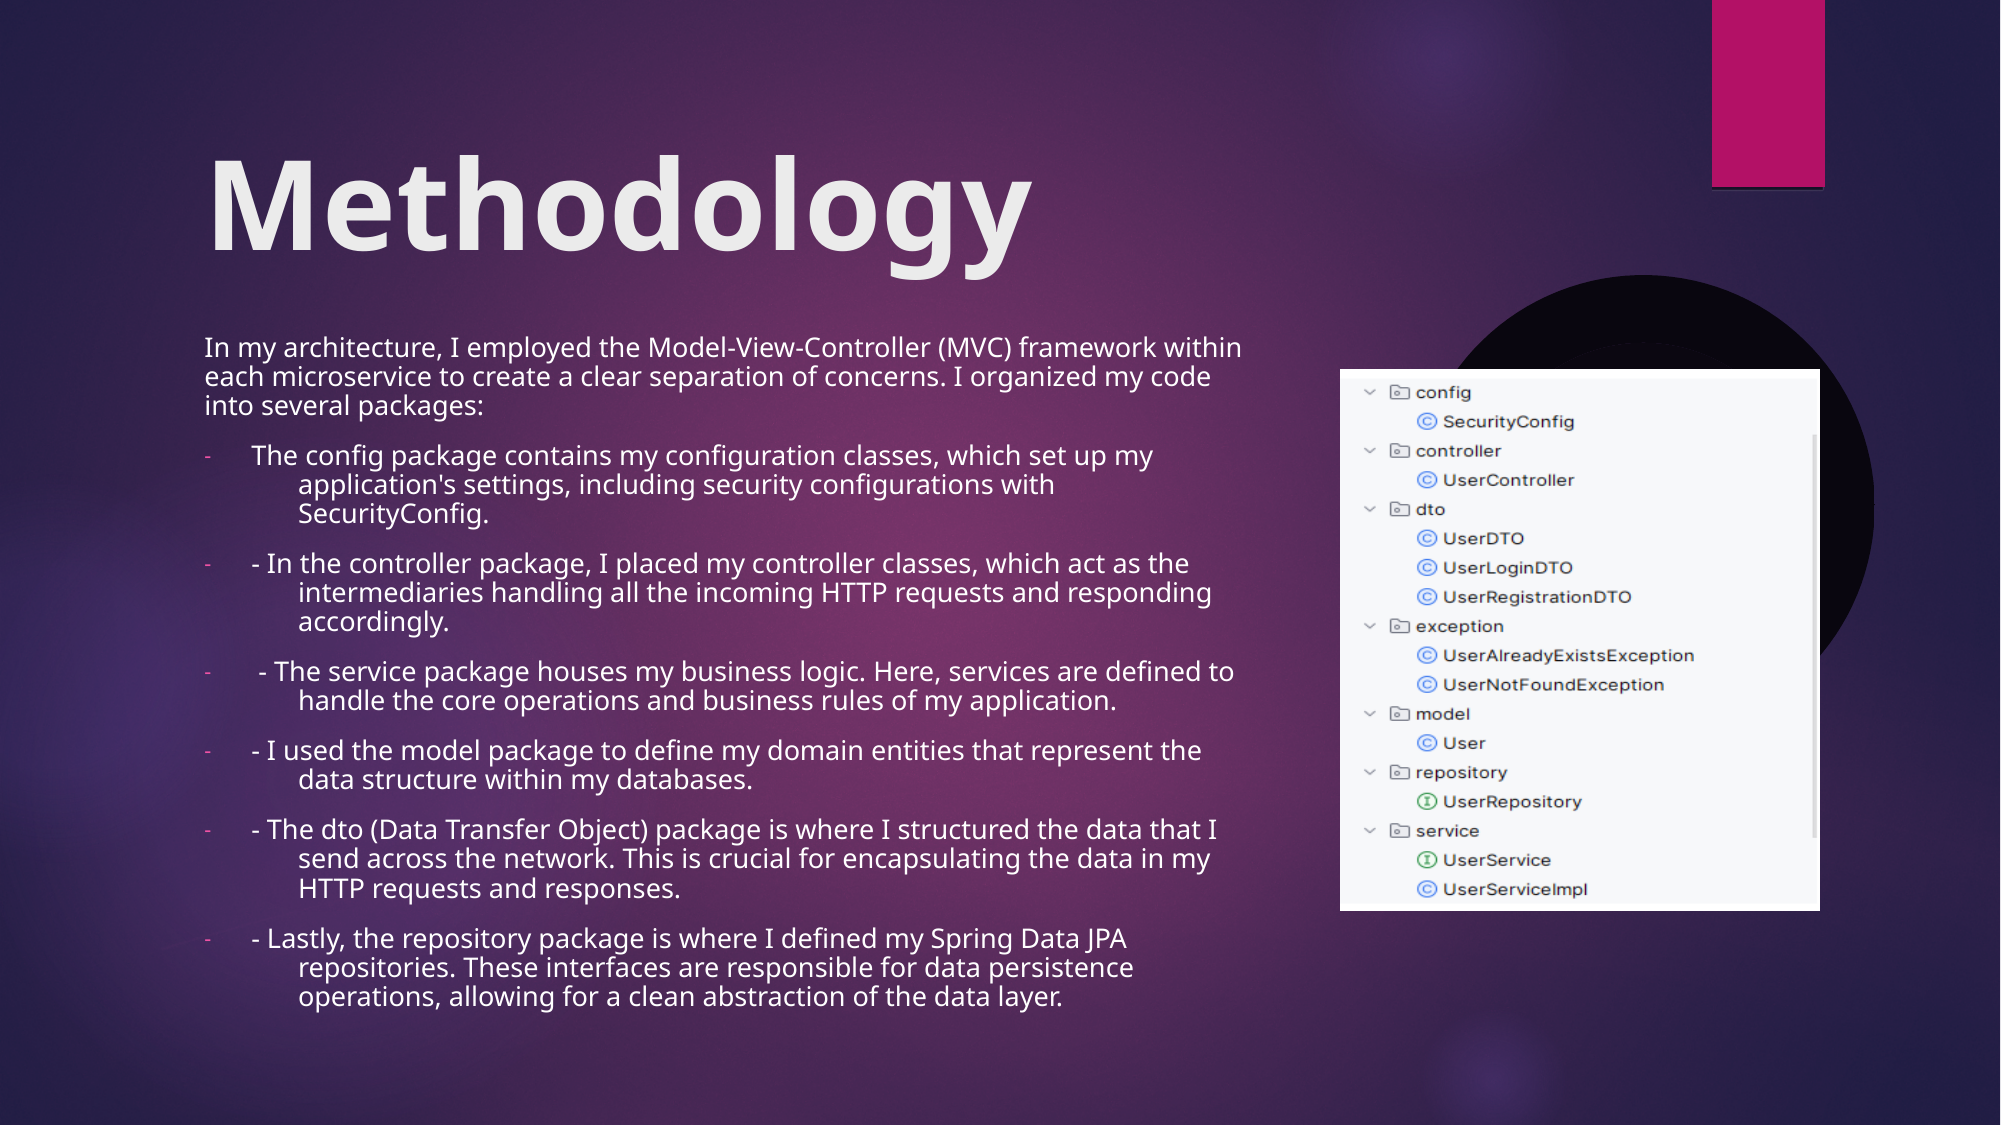

# Methodology
In my architecture, I employed the Model-View-Controller (MVC) framework within each microservice to create a clear separation of concerns. I organized my code into several packages:
The config package contains my configuration classes, which set up my application's settings, including security configurations with SecurityConfig.
- In the controller package, I placed my controller classes, which act as the intermediaries handling all the incoming HTTP requests and responding accordingly.
 - The service package houses my business logic. Here, services are defined to handle the core operations and business rules of my application.
- I used the model package to define my domain entities that represent the data structure within my databases.
- The dto (Data Transfer Object) package is where I structured the data that I send across the network. This is crucial for encapsulating the data in my HTTP requests and responses.
- Lastly, the repository package is where I defined my Spring Data JPA repositories. These interfaces are responsible for data persistence operations, allowing for a clean abstraction of the data layer.